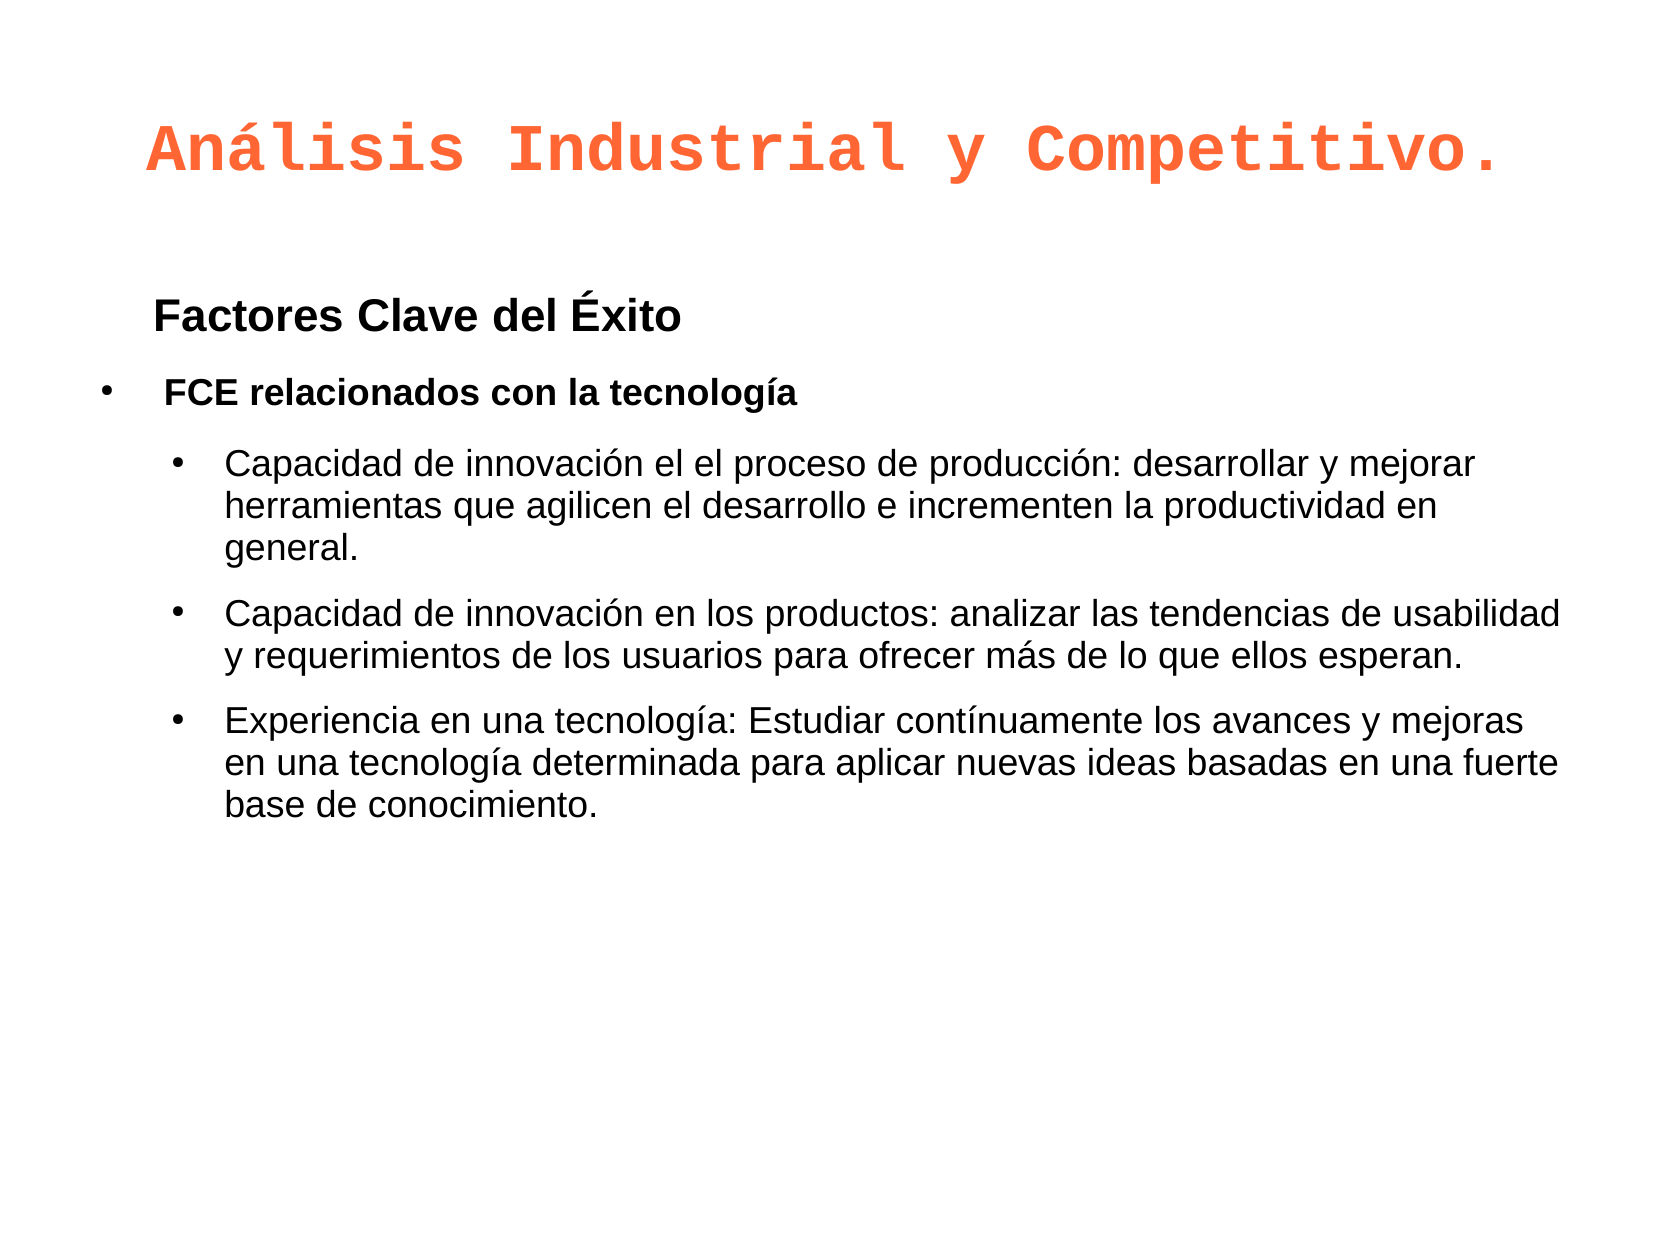

# Análisis Industrial y Competitivo.
Factores Clave del Éxito
 FCE relacionados con la tecnología
Capacidad de innovación el el proceso de producción: desarrollar y mejorar herramientas que agilicen el desarrollo e incrementen la productividad en general.
Capacidad de innovación en los productos: analizar las tendencias de usabilidad y requerimientos de los usuarios para ofrecer más de lo que ellos esperan.
Experiencia en una tecnología: Estudiar contínuamente los avances y mejoras en una tecnología determinada para aplicar nuevas ideas basadas en una fuerte base de conocimiento.